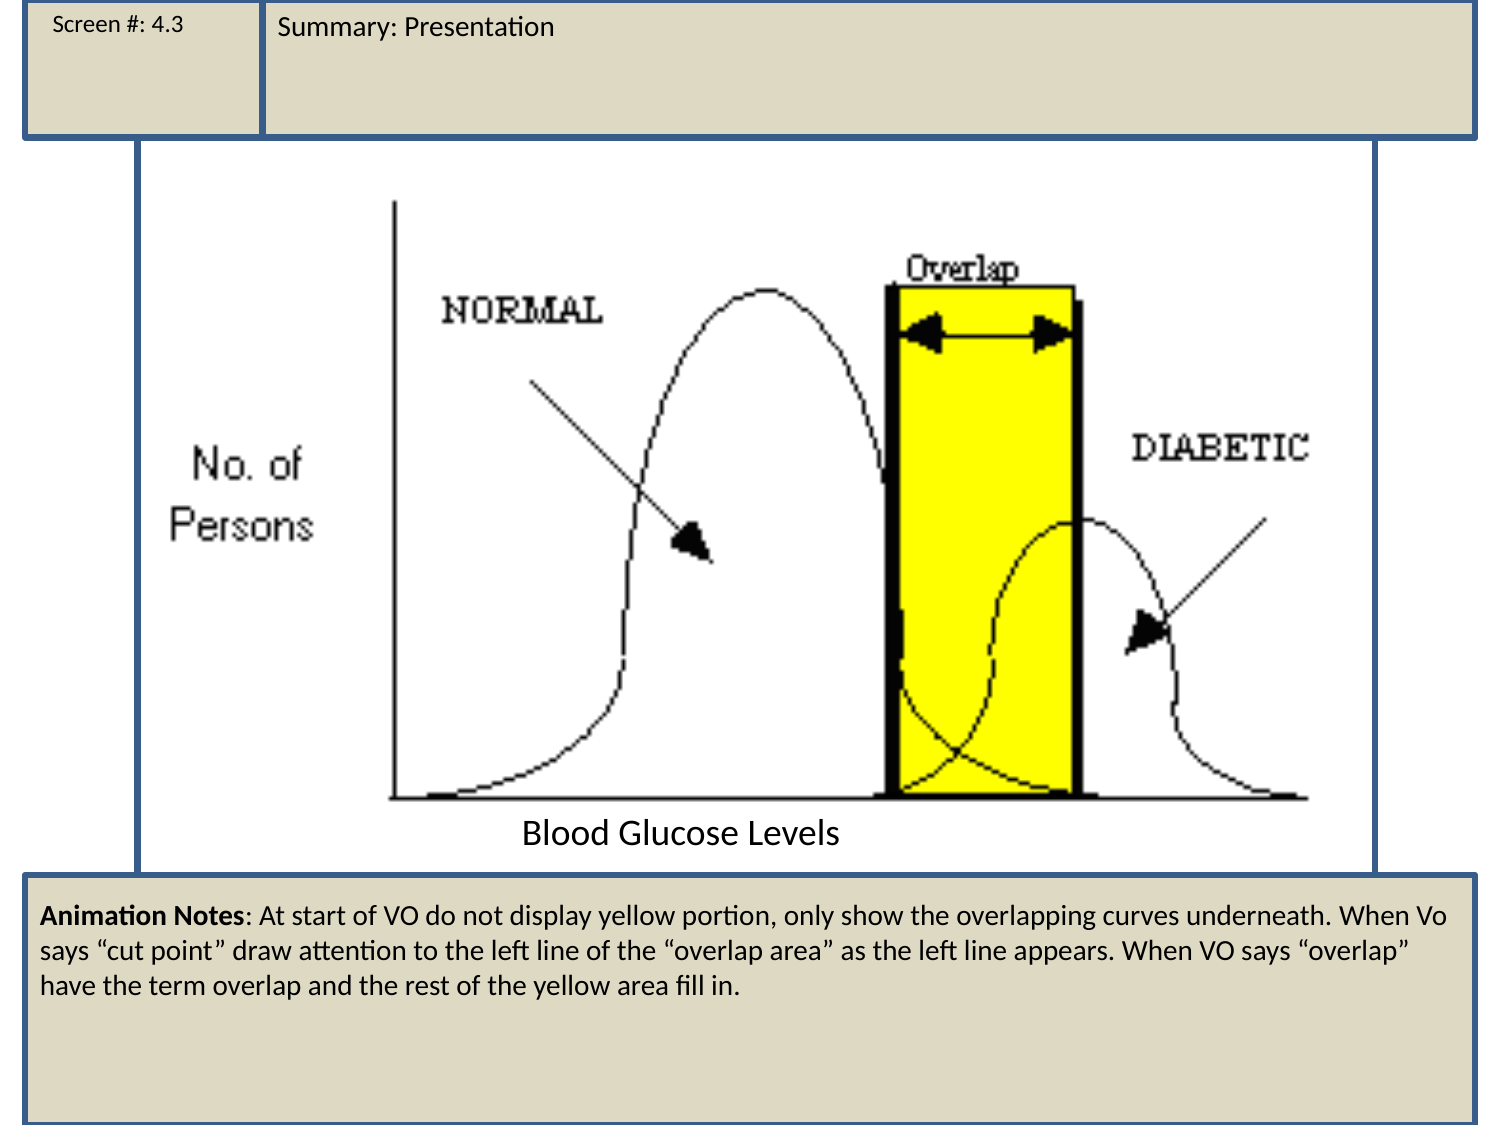

Screen #: 4.3
Summary: Presentation
Blood Glucose Levels
Animation Notes: At start of VO do not display yellow portion, only show the overlapping curves underneath. When Vo says “cut point” draw attention to the left line of the “overlap area” as the left line appears. When VO says “overlap” have the term overlap and the rest of the yellow area fill in.